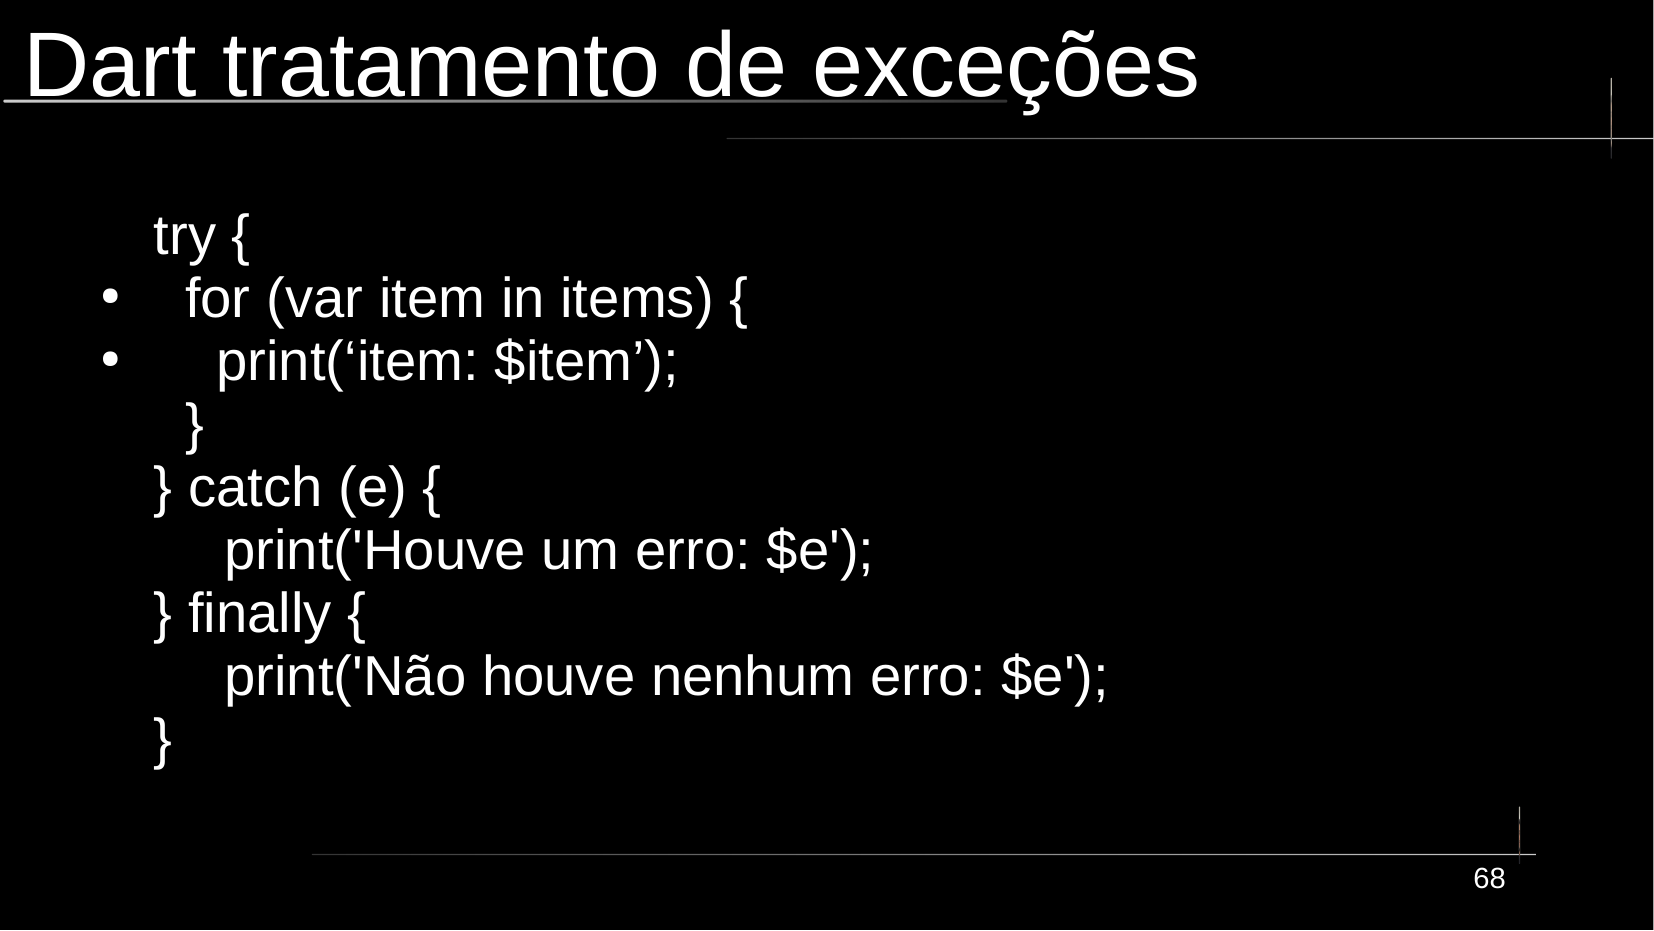

# Dart tratamento de exceções
try {
 for (var item in items) {
 print(‘item: $item’);
 }
} catch (e) {
print('Houve um erro: $e');
} finally {
print('Não houve nenhum erro: $e');
}
68